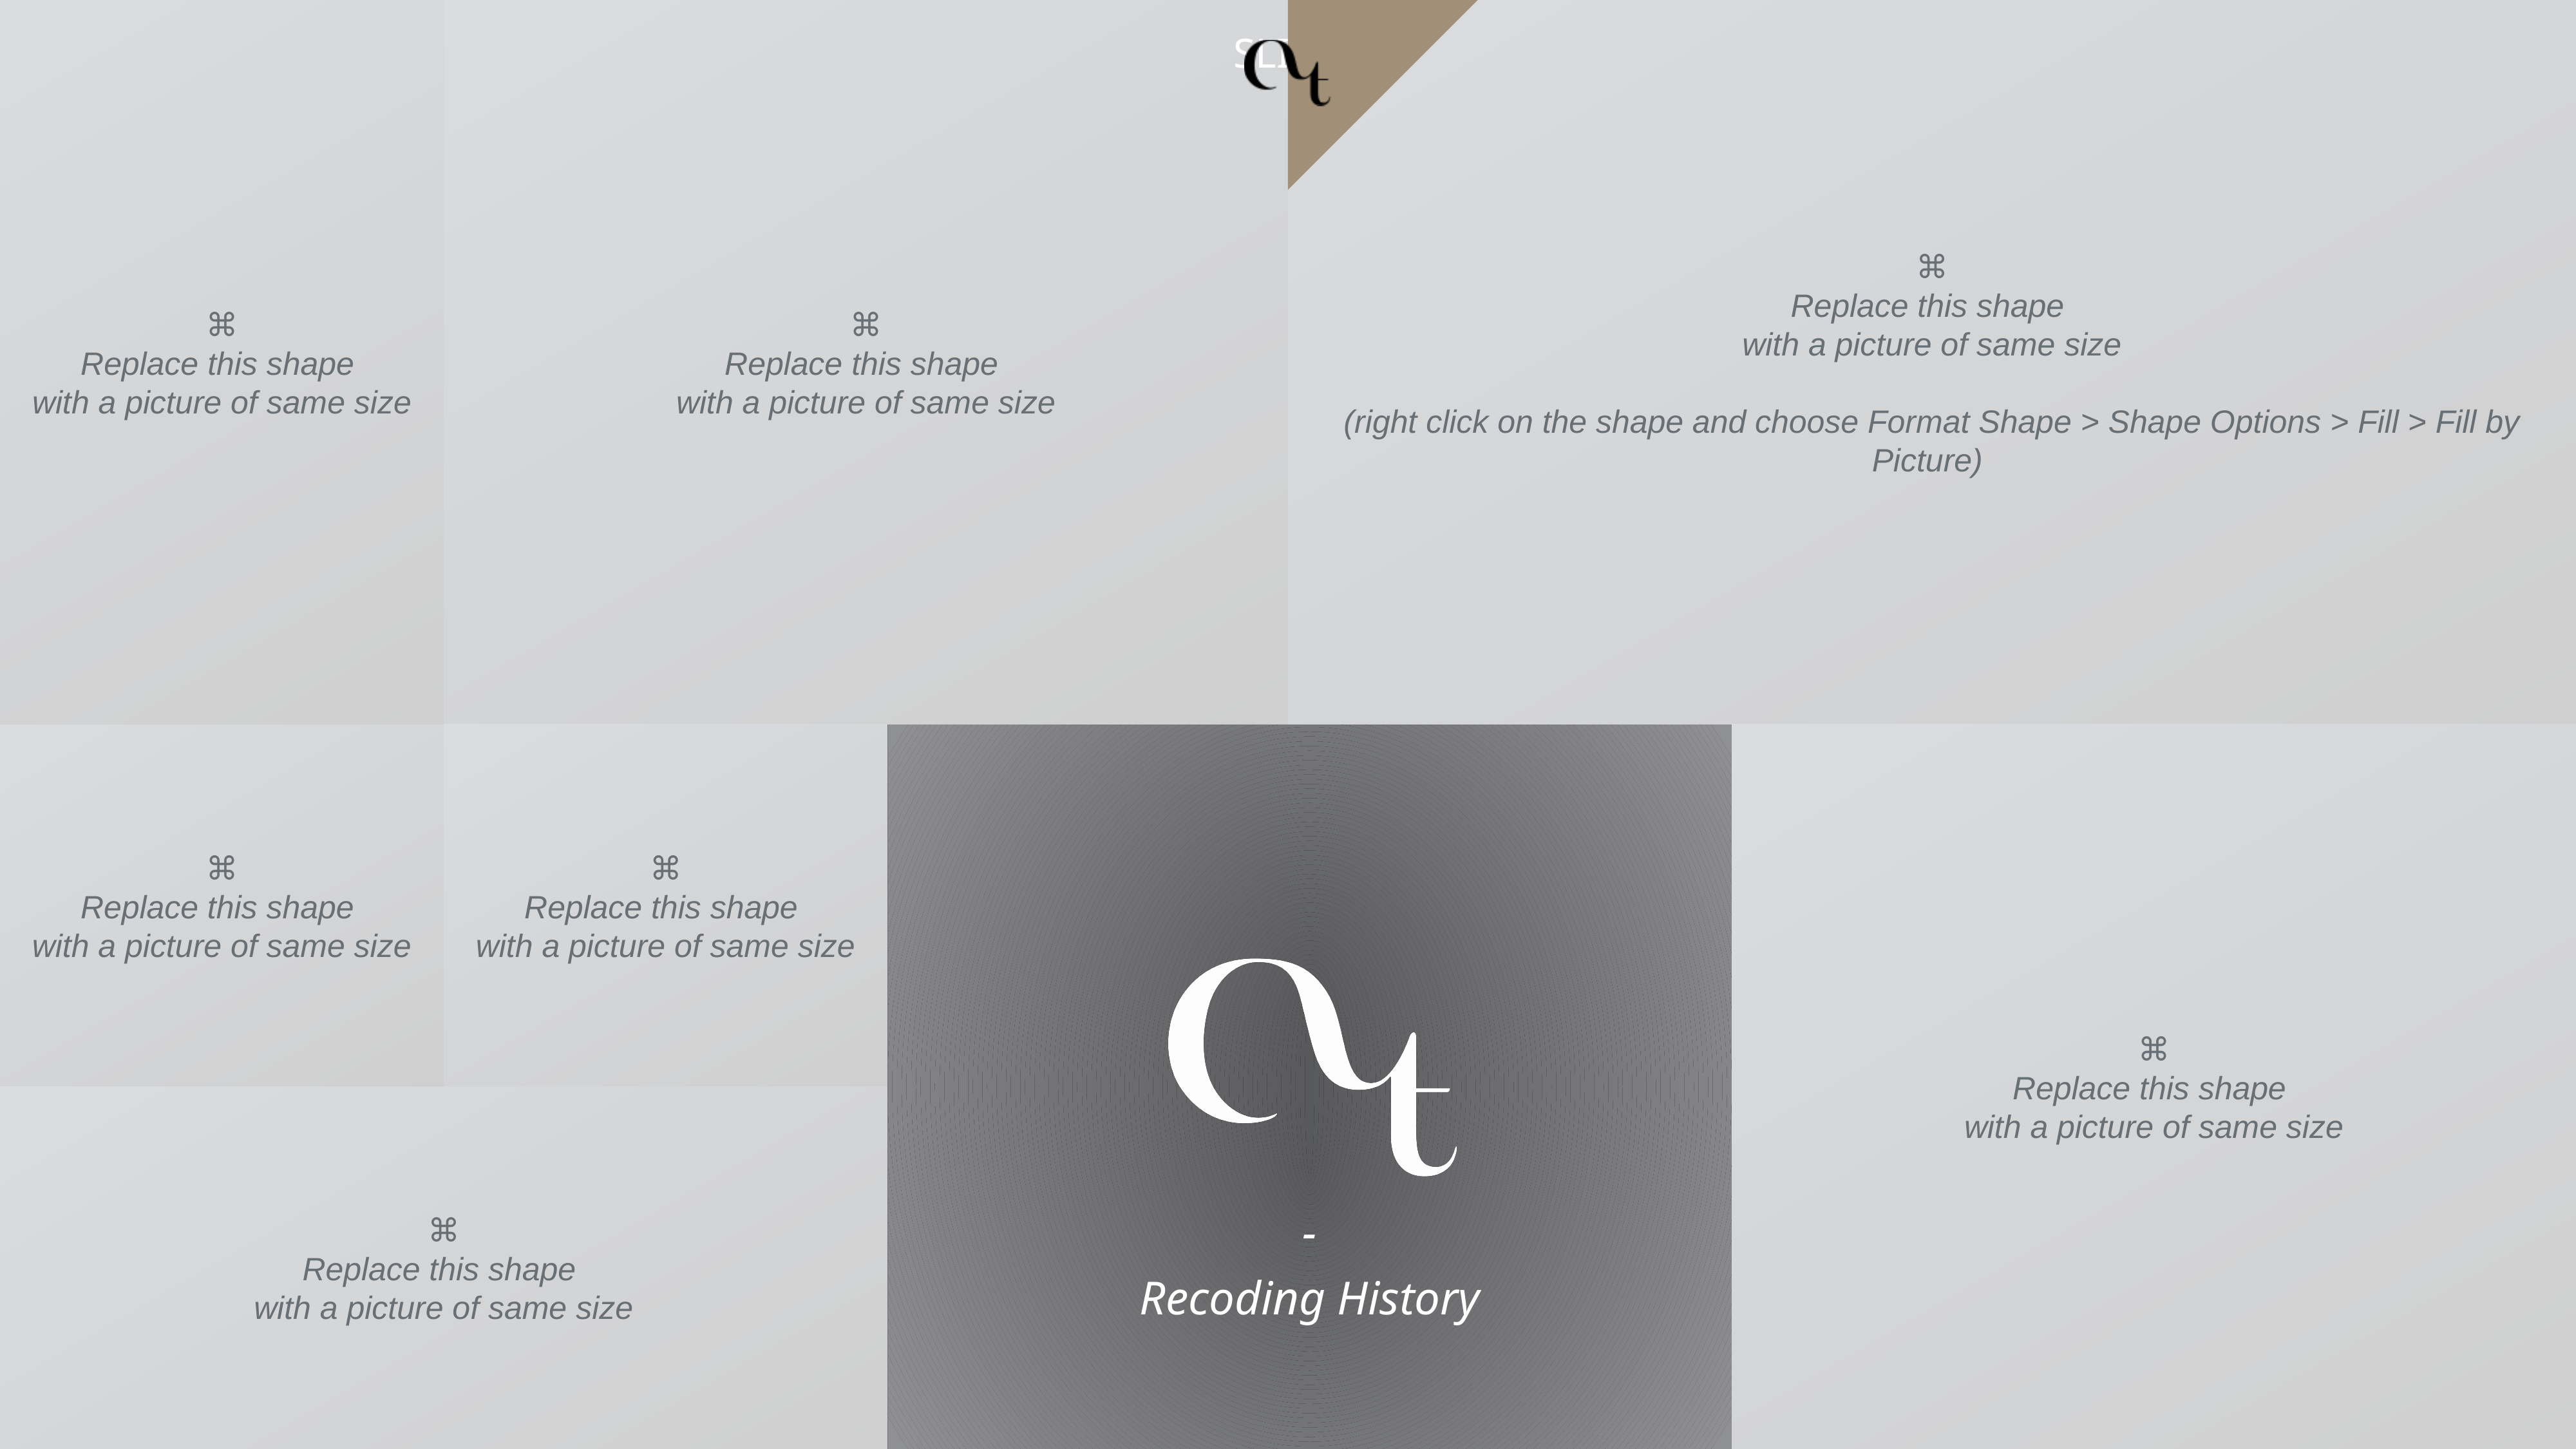

⌘
Replace this shape
with a picture of same size
⌘
Replace this shape
with a picture of same size
⌘
Replace this shape
with a picture of same size
(right click on the shape and choose Format Shape > Shape Options > Fill > Fill by Picture)
SLIDE
⌘
Replace this shape
with a picture of same size
⌘
Replace this shape
with a picture of same size
⌘
Replace this shape
with a picture of same size
⌘
Replace this shape
with a picture of same size
-
Recoding History